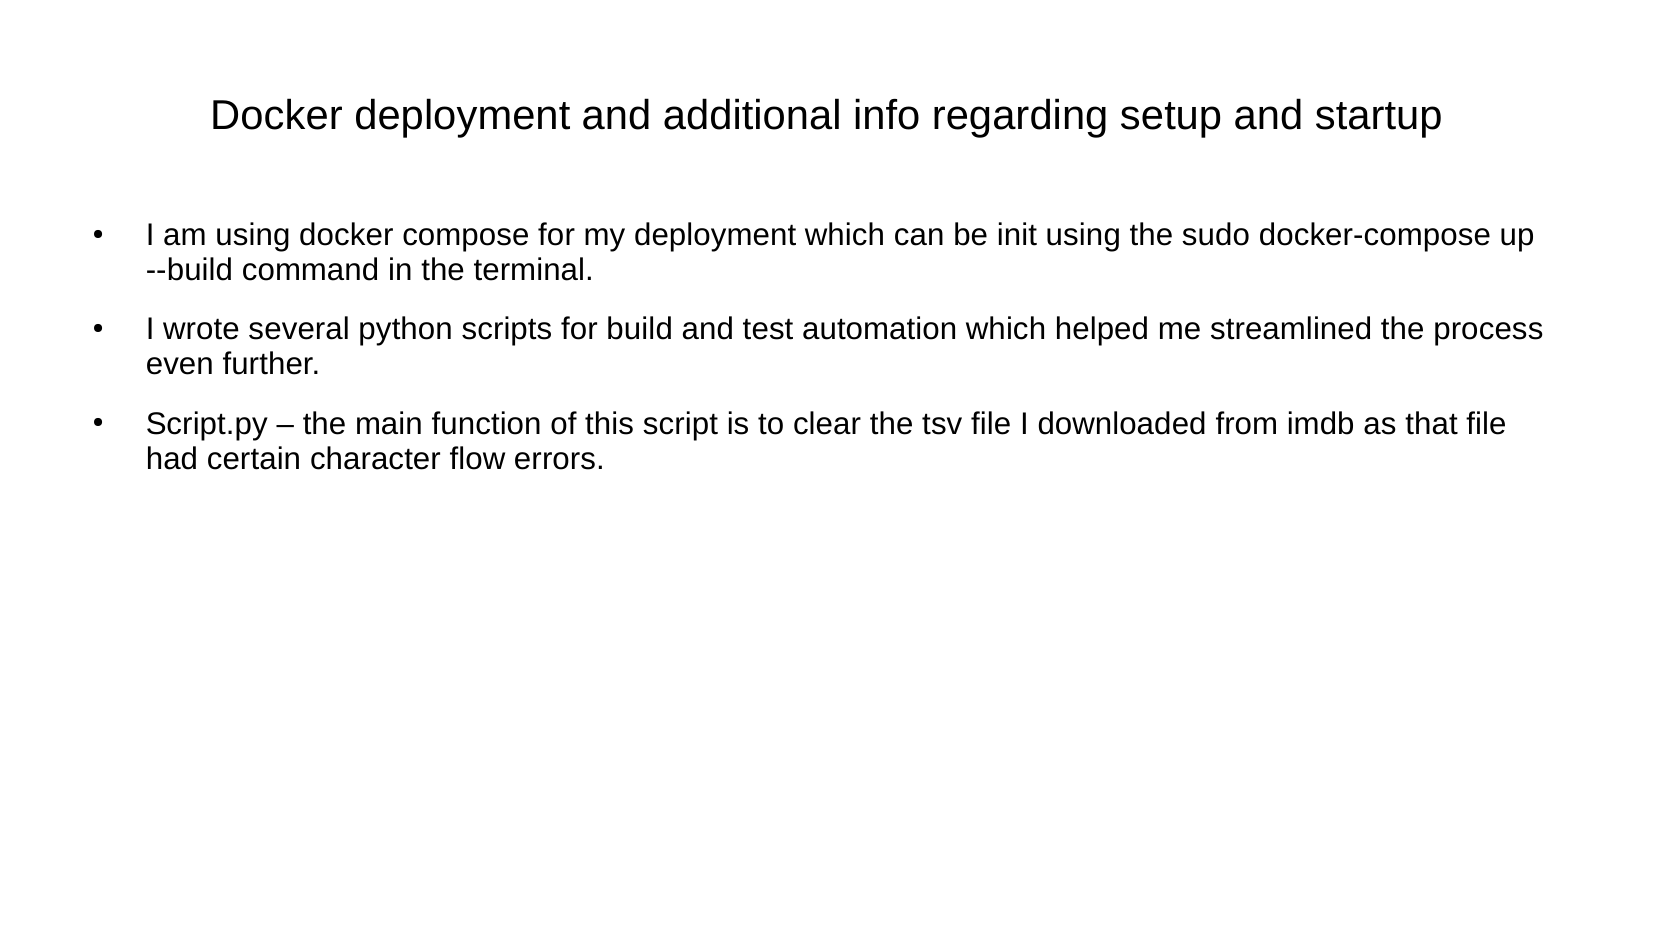

# Docker deployment and additional info regarding setup and startup
I am using docker compose for my deployment which can be init using the sudo docker-compose up --build command in the terminal.
I wrote several python scripts for build and test automation which helped me streamlined the process even further.
Script.py – the main function of this script is to clear the tsv file I downloaded from imdb as that file had certain character flow errors.